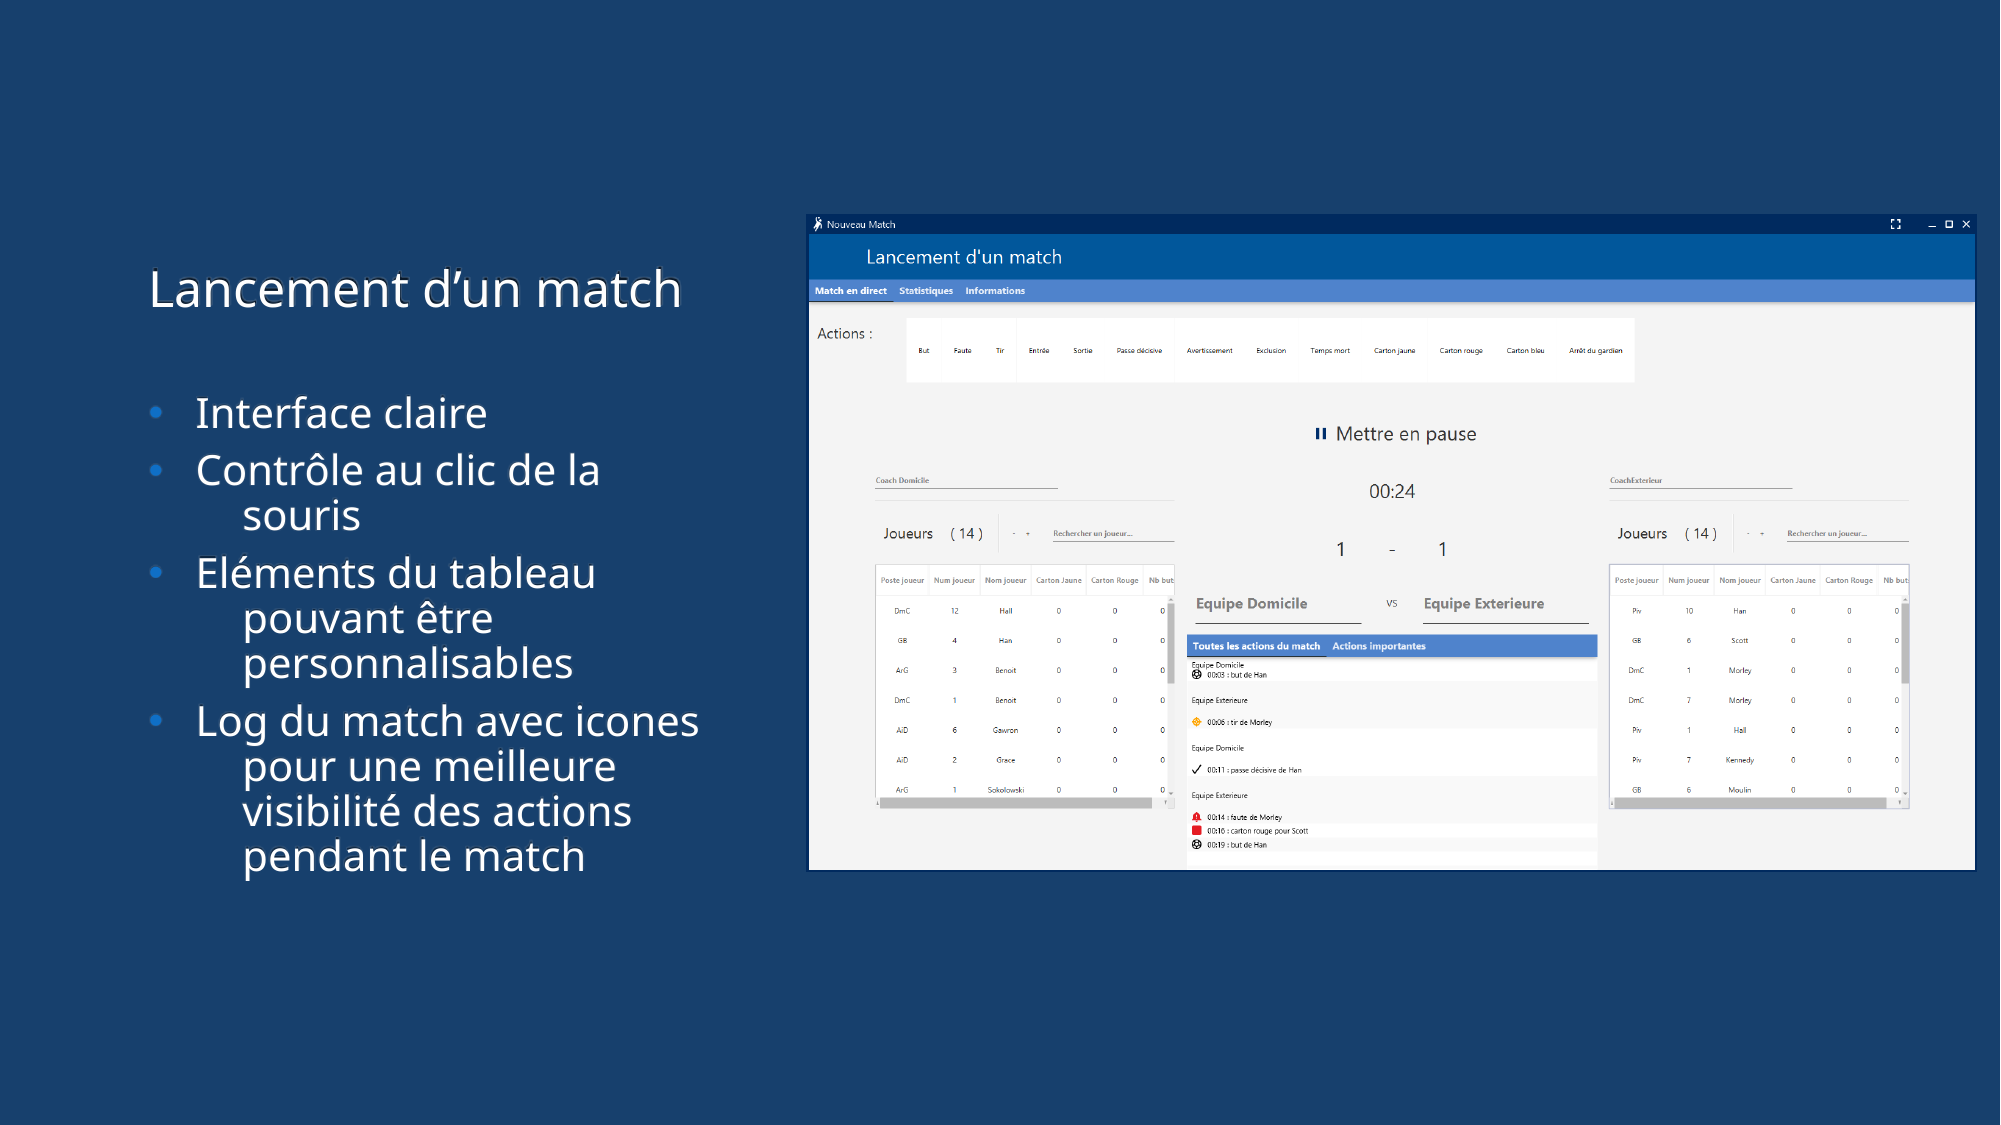

# Lancement d’un match
Interface claire
Contrôle au clic de la souris
Eléments du tableau pouvant être personnalisables
Log du match avec icones pour une meilleure visibilité des actions pendant le match